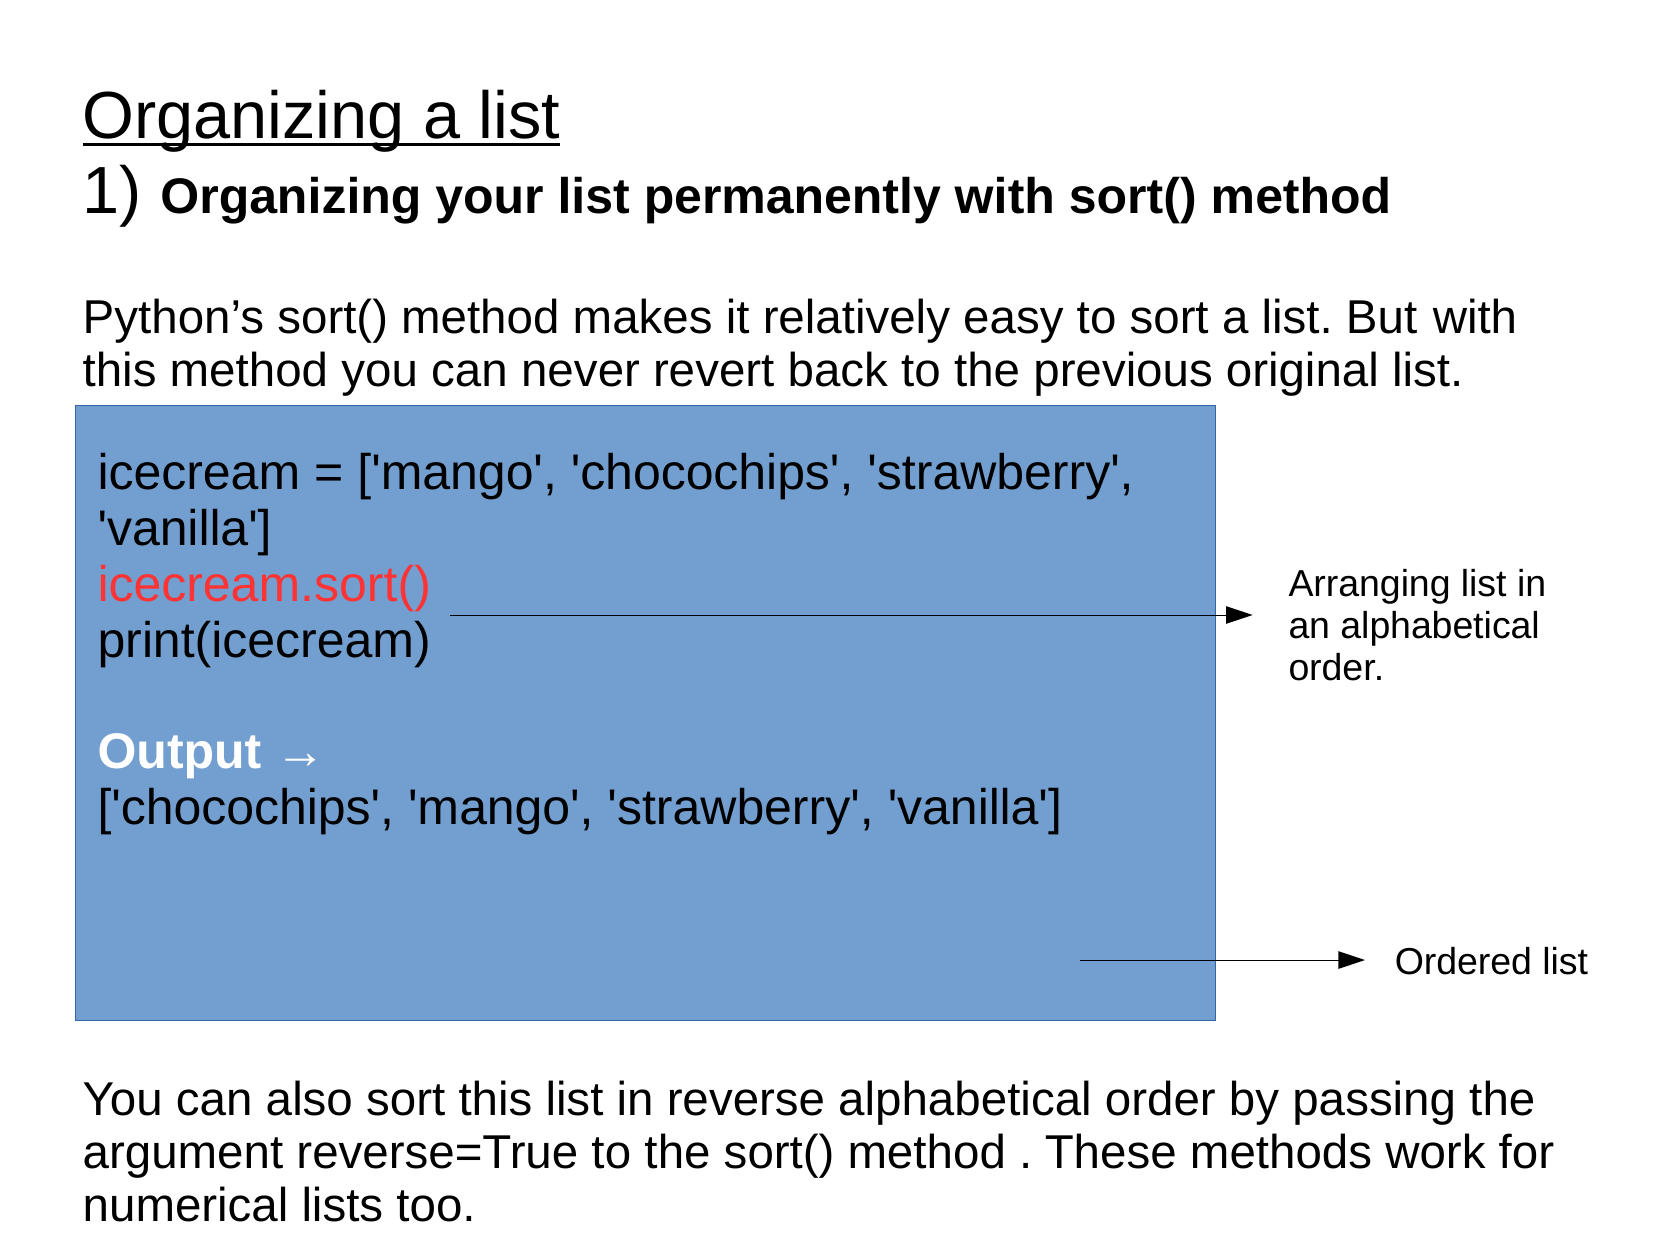

# Organizing a list 1) Organizing your list permanently with sort() method
Python’s sort() method makes it relatively easy to sort a list. But with this method you can never revert back to the previous original list.
You can also sort this list in reverse alphabetical order by passing the argument reverse=True to the sort() method . These methods work for numerical lists too.
icecream = ['mango', 'chocochips', 'strawberry', 'vanilla']
icecream.sort()
print(icecream)
Output →
['chocochips', 'mango', 'strawberry', 'vanilla']
Arranging list in an alphabetical order.
Ordered list